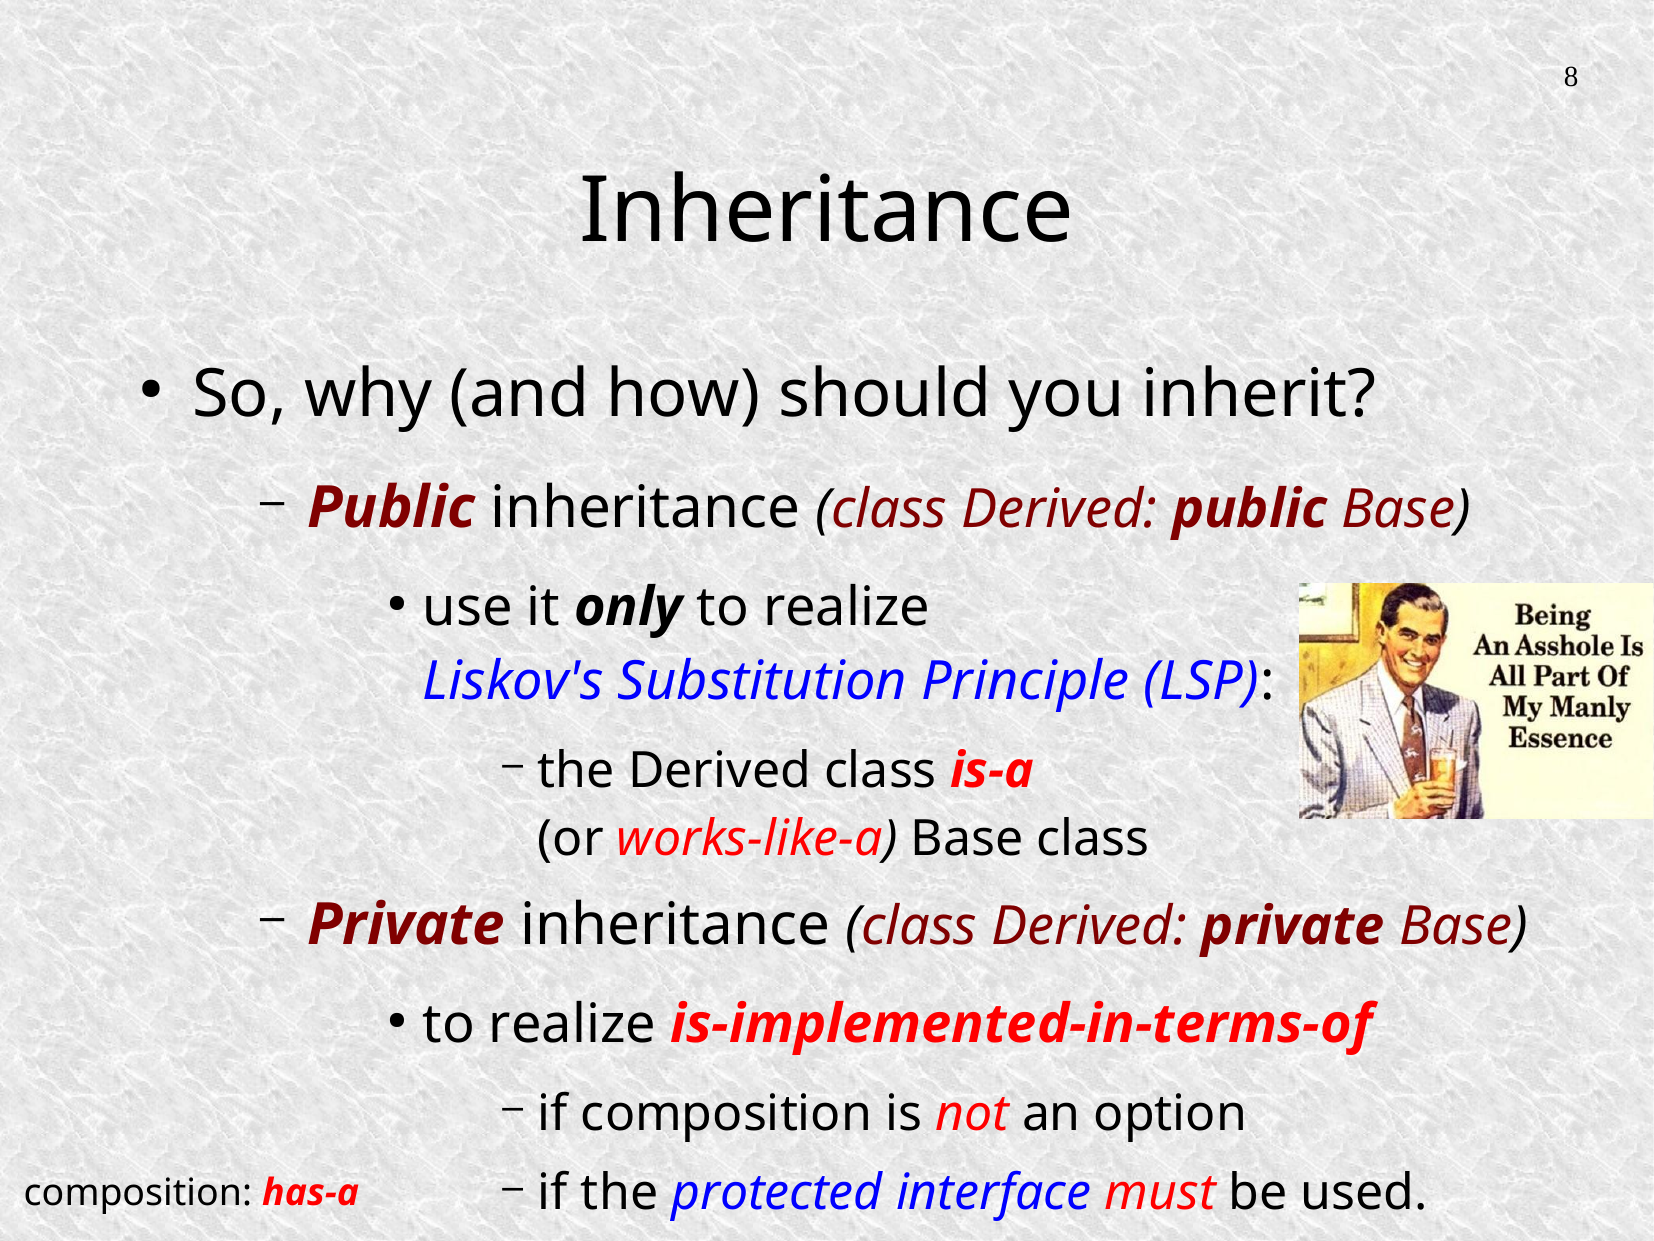

8
# Inheritance
So, why (and how) should you inherit?
Public inheritance (class Derived: public Base)
use it only to realize
Liskov's Substitution Principle (LSP):
the Derived class is-a
(or works-like-a) Base class
Private inheritance (class Derived: private Base)
to realize is-implemented-in-terms-of
if composition is not an option
if the protected interface must be used.
composition: has-a